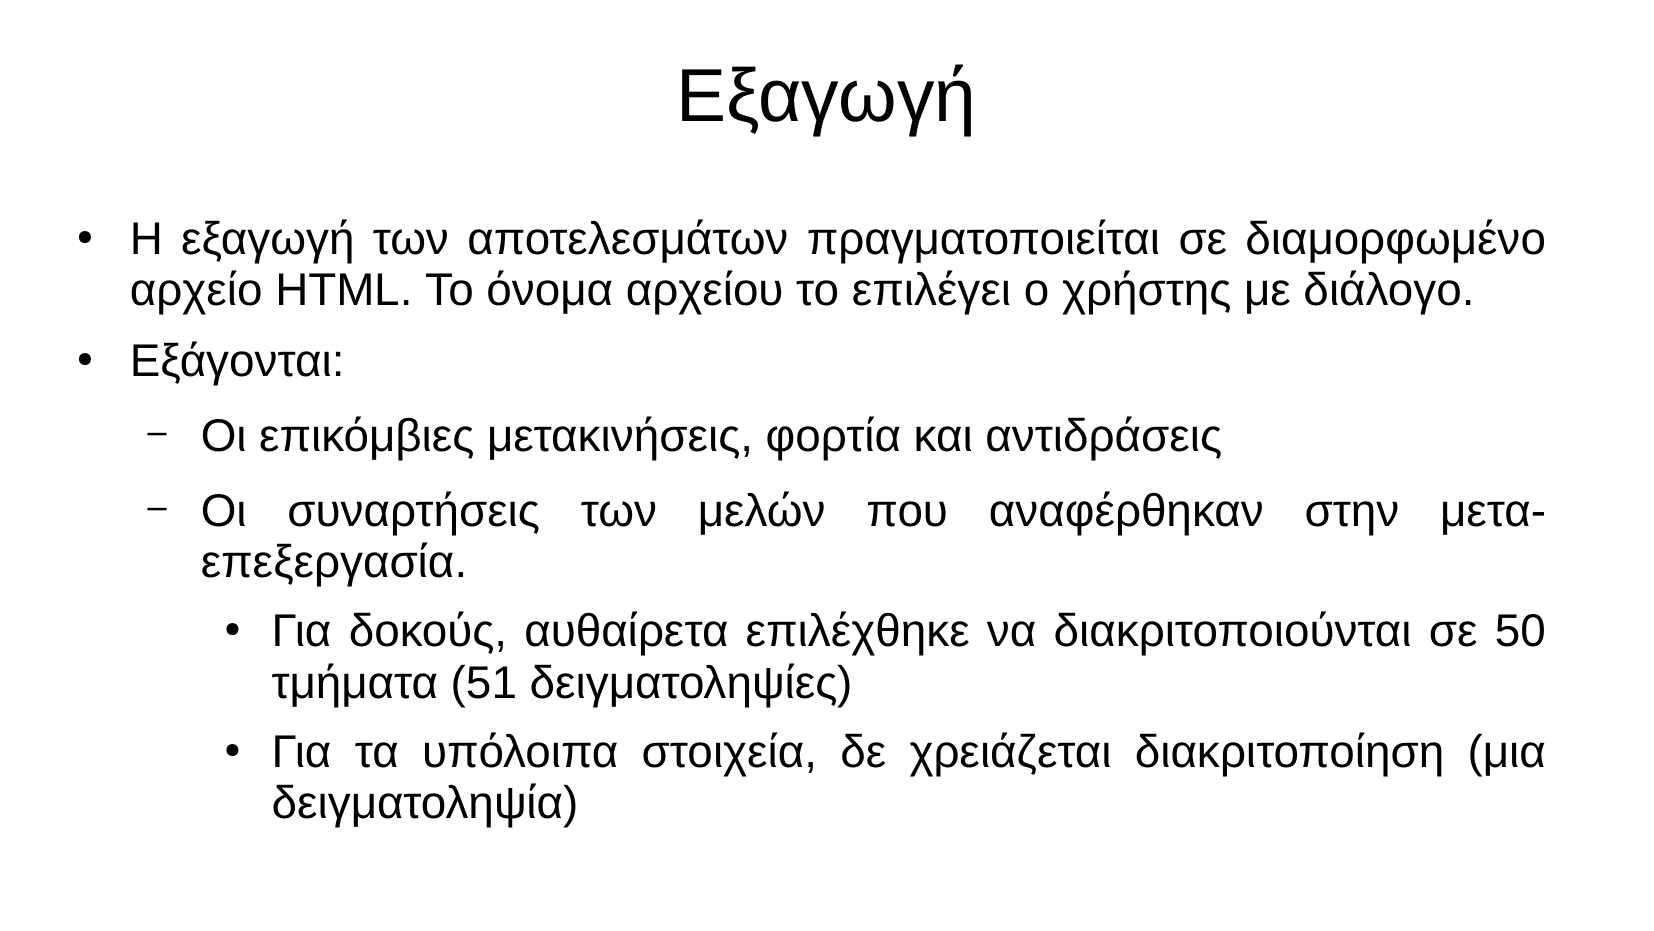

# Εξαγωγή
Η εξαγωγή των αποτελεσμάτων πραγματοποιείται σε διαμορφωμένο αρχείο HTML. Το όνομα αρχείου το επιλέγει ο χρήστης με διάλογο.
Εξάγονται:
Οι επικόμβιες μετακινήσεις, φορτία και αντιδράσεις
Οι συναρτήσεις των μελών που αναφέρθηκαν στην μετα-επεξεργασία.
Για δοκούς, αυθαίρετα επιλέχθηκε να διακριτοποιούνται σε 50 τμήματα (51 δειγματοληψίες)
Για τα υπόλοιπα στοιχεία, δε χρειάζεται διακριτοποίηση (μια δειγματοληψία)